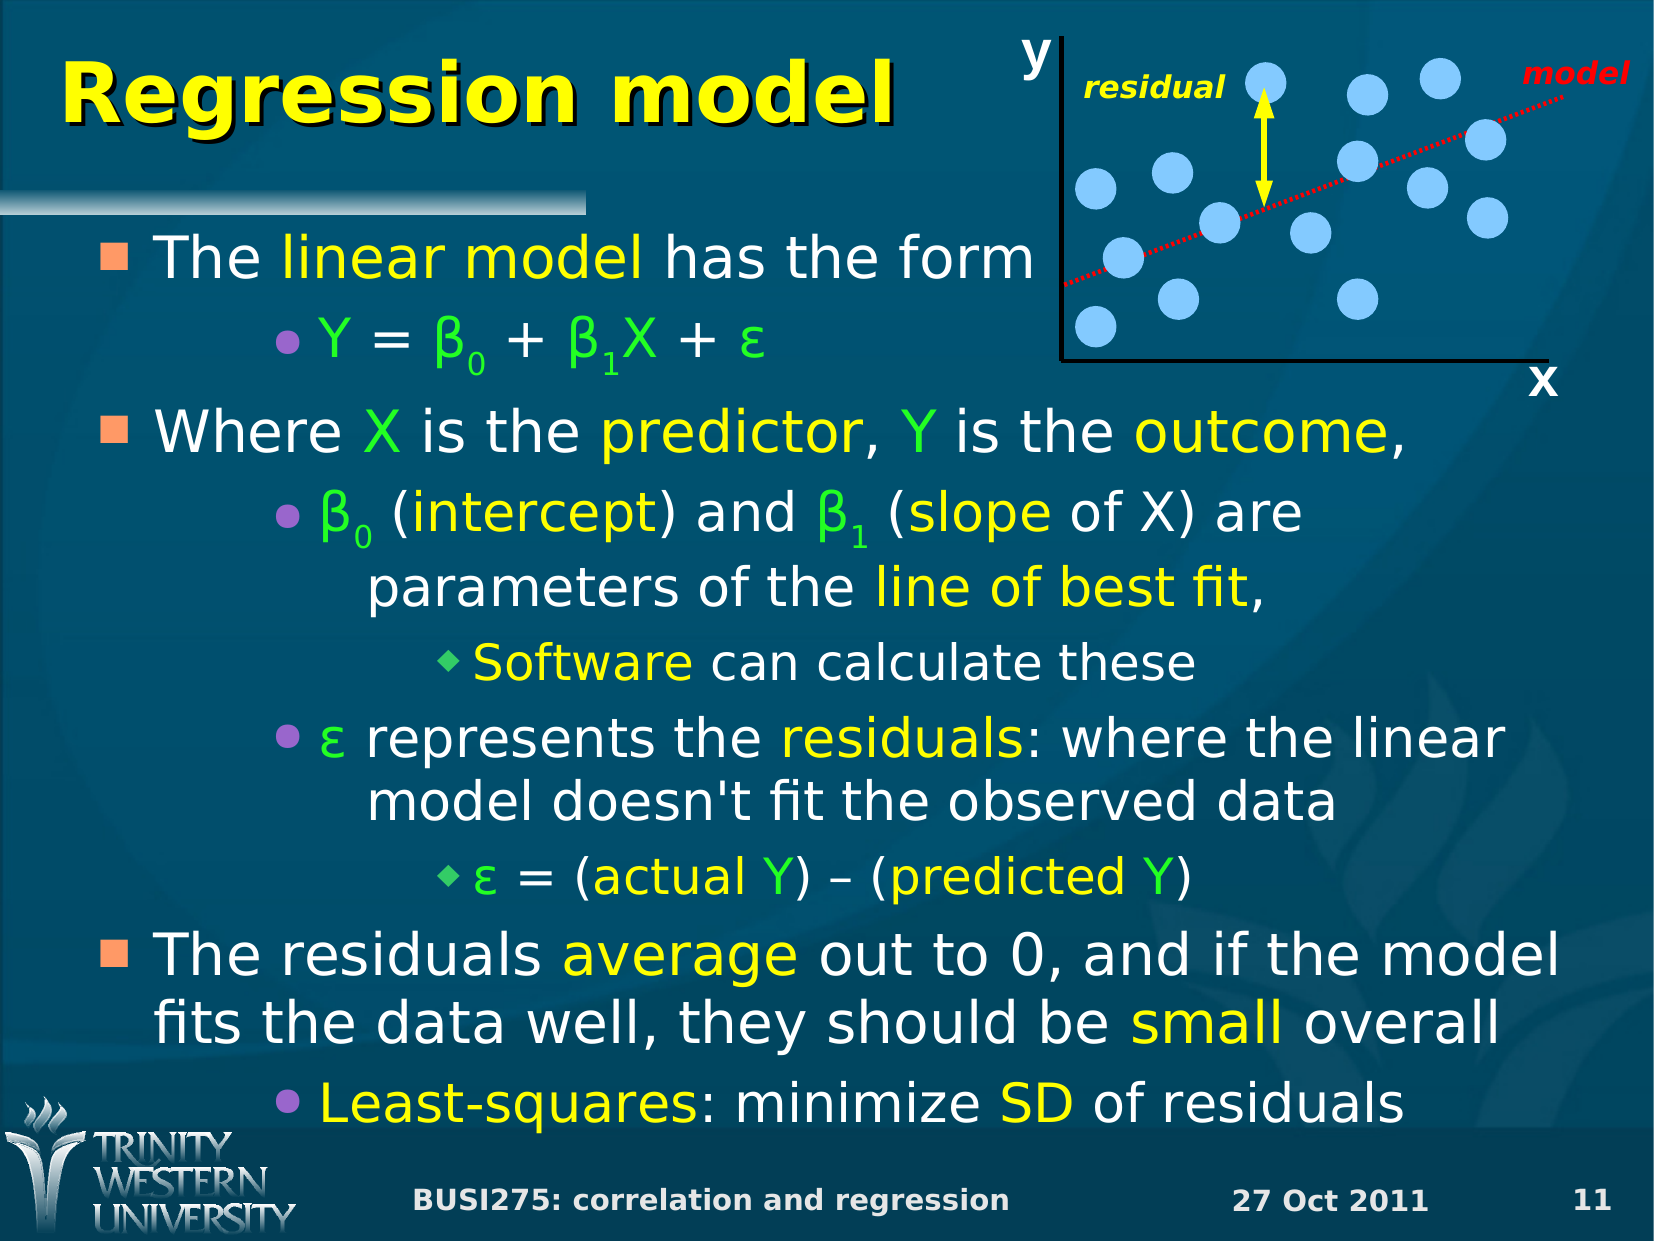

# Regression model
y
model
residual
x
The linear model has the form
Y = β0 + β1X + ε
Where X is the predictor, Y is the outcome,
β0 (intercept) and β1 (slope of X) are parameters of the line of best fit,
Software can calculate these
ε represents the residuals: where the linear model doesn't fit the observed data
ε = (actual Y) – (predicted Y)
The residuals average out to 0, and if the model fits the data well, they should be small overall
Least-squares: minimize SD of residuals
BUSI275: correlation and regression
27 Oct 2011
11